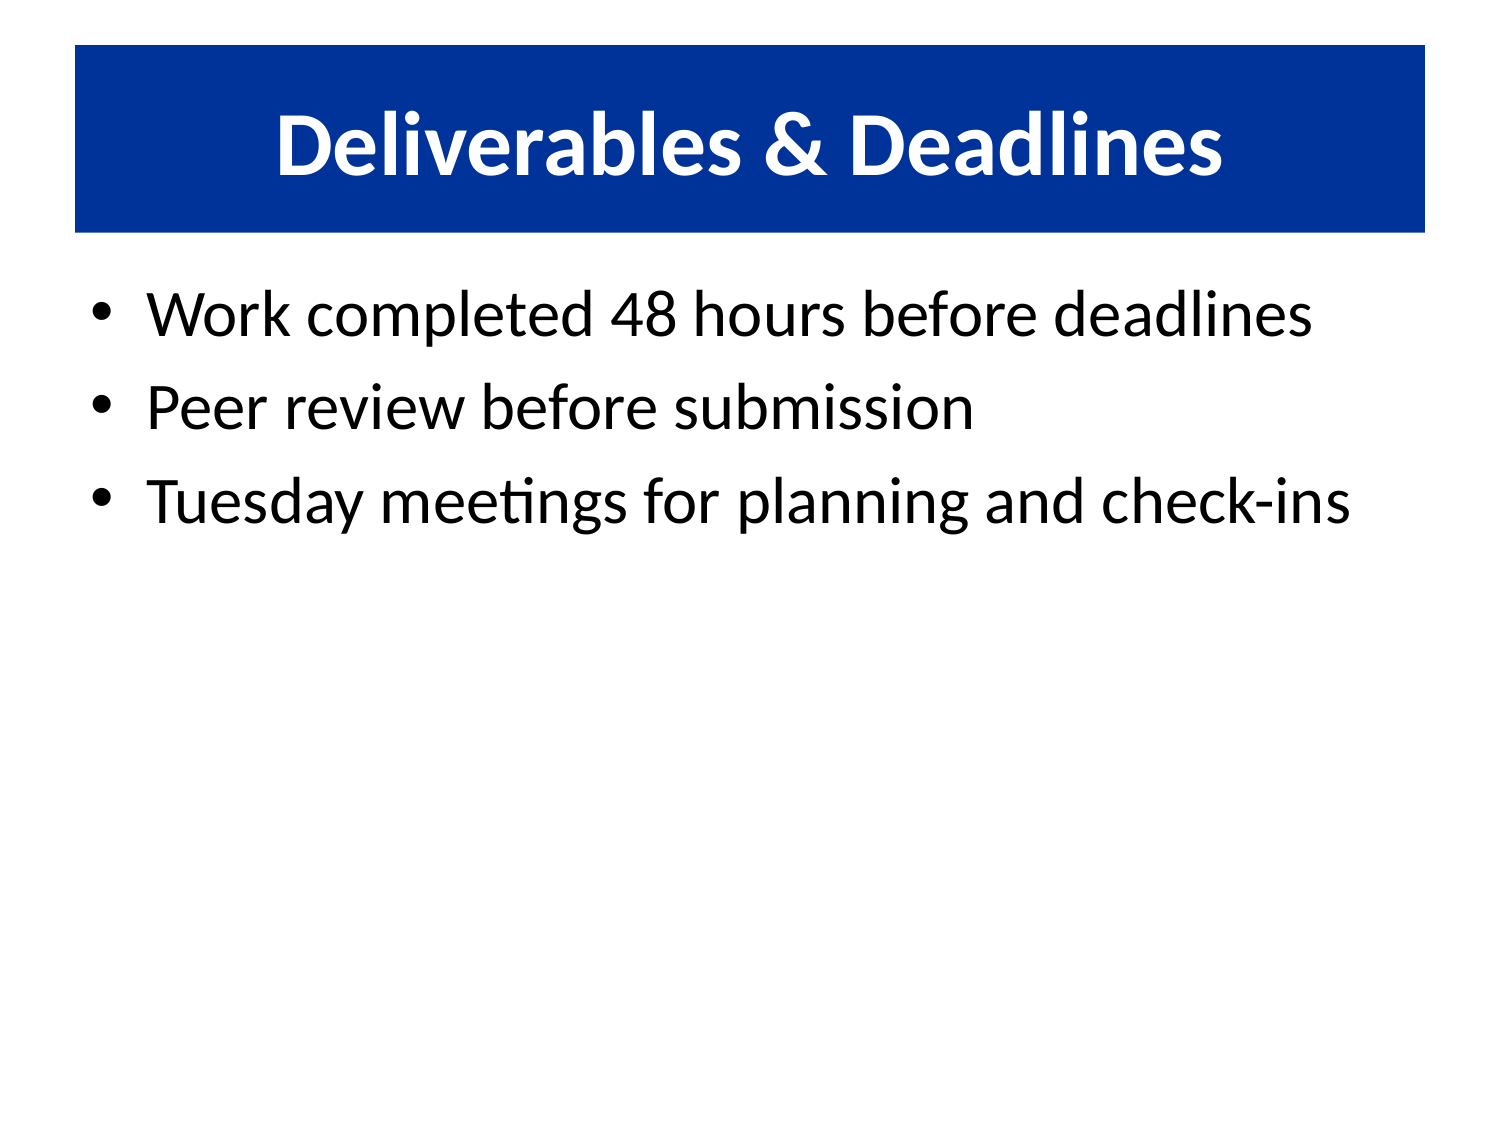

# Deliverables & Deadlines
Work completed 48 hours before deadlines
Peer review before submission
Tuesday meetings for planning and check-ins